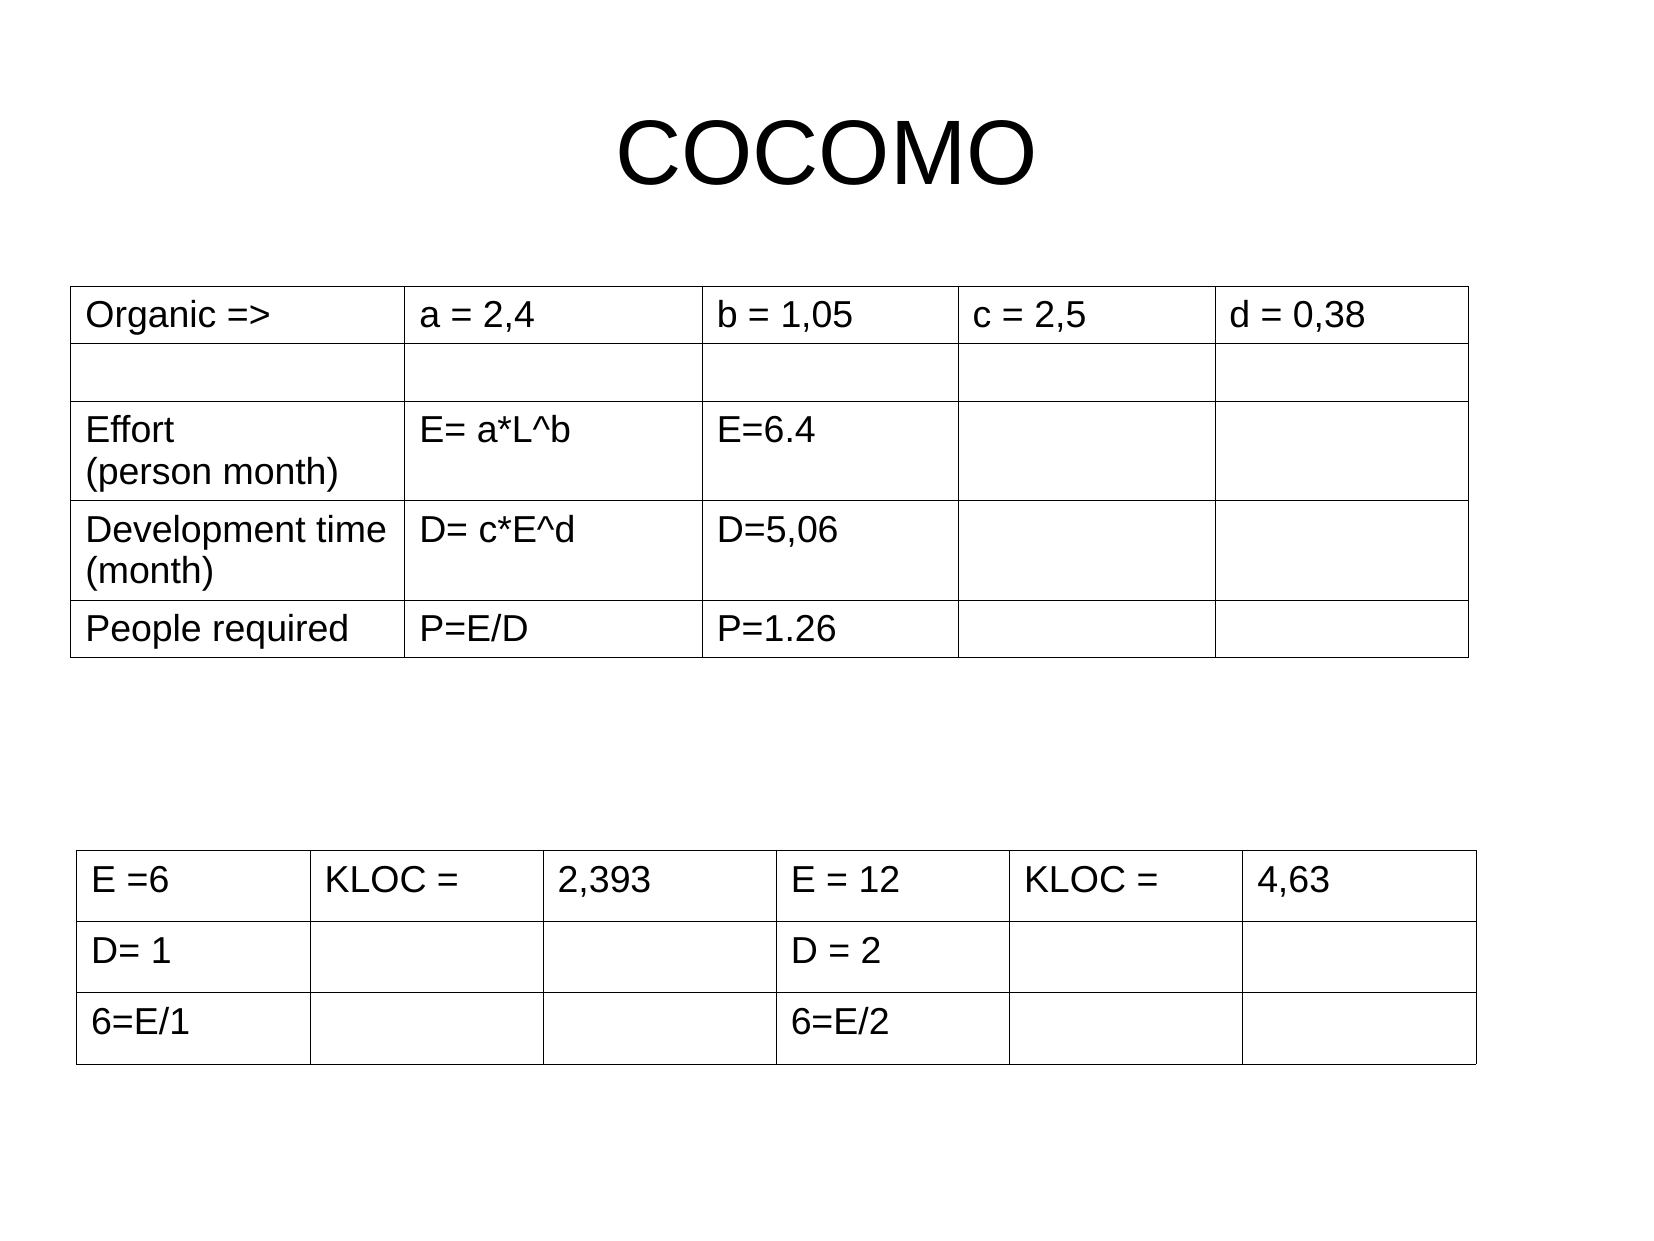

# COCOMO
| Organic => | a = 2,4 | b = 1,05 | c = 2,5 | d = 0,38 |
| --- | --- | --- | --- | --- |
| | | | | |
| Effort (person month) | E= a\*L^b | E=6.4 | | |
| Development time (month) | D= c\*E^d | D=5,06 | | |
| People required | P=E/D | P=1.26 | | |
| E =6 | KLOC = | 2,393 | E = 12 | KLOC = | 4,63 |
| --- | --- | --- | --- | --- | --- |
| D= 1 | | | D = 2 | | |
| 6=E/1 | | | 6=E/2 | | |